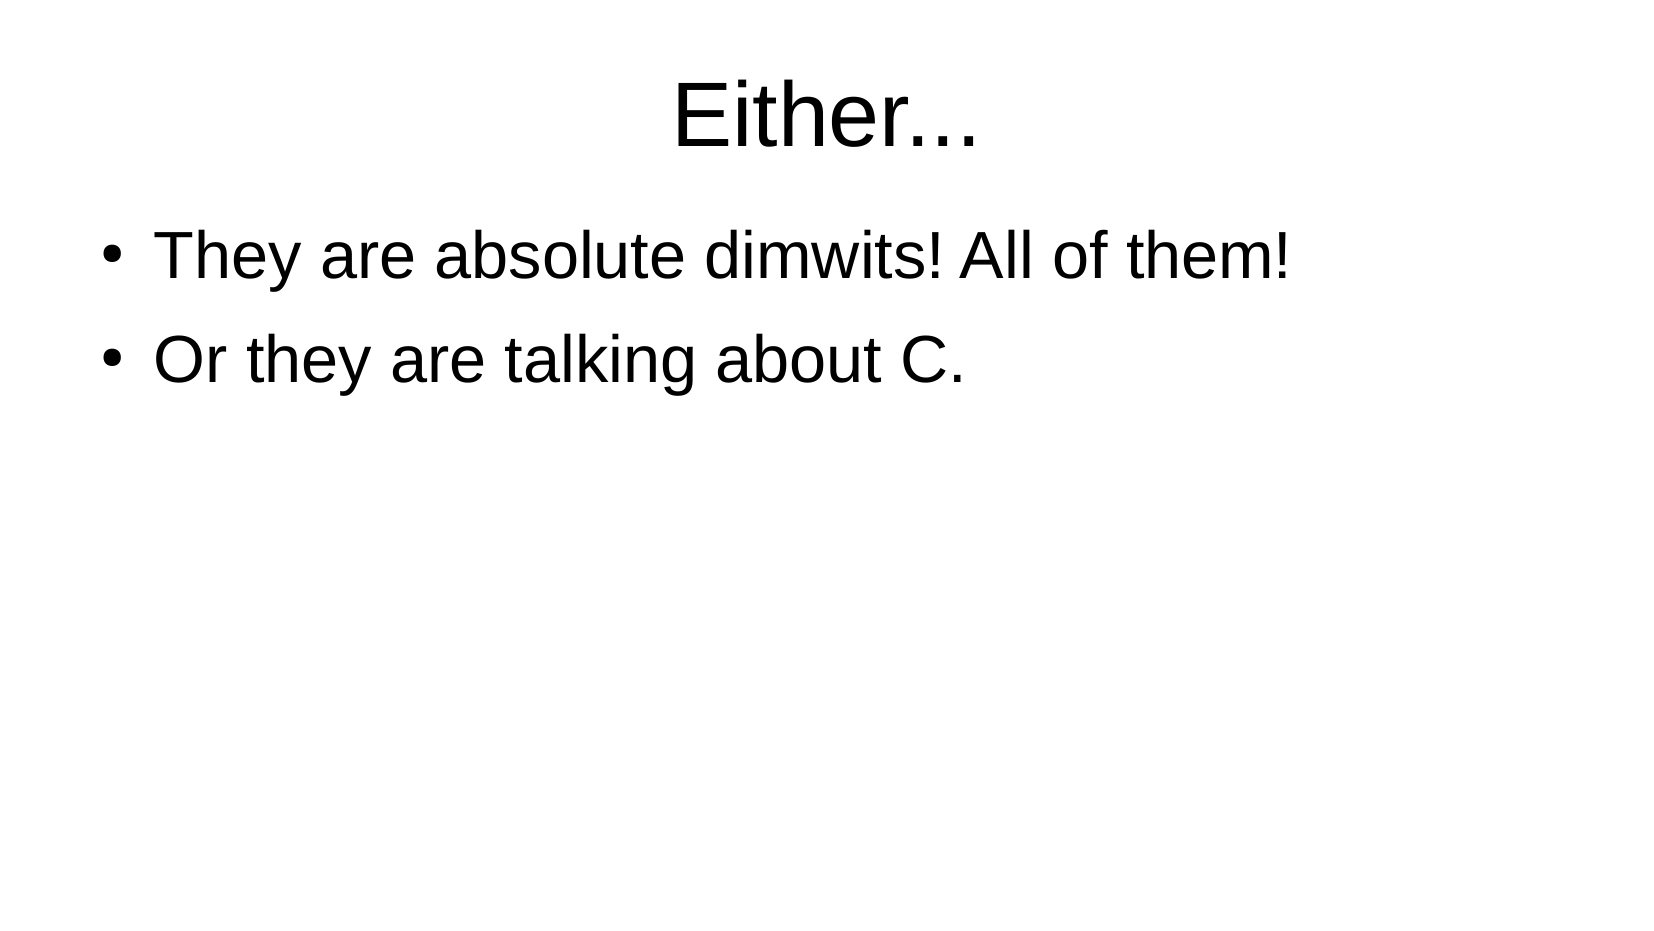

# Either...
They are absolute dimwits! All of them!
Or they are talking about C.